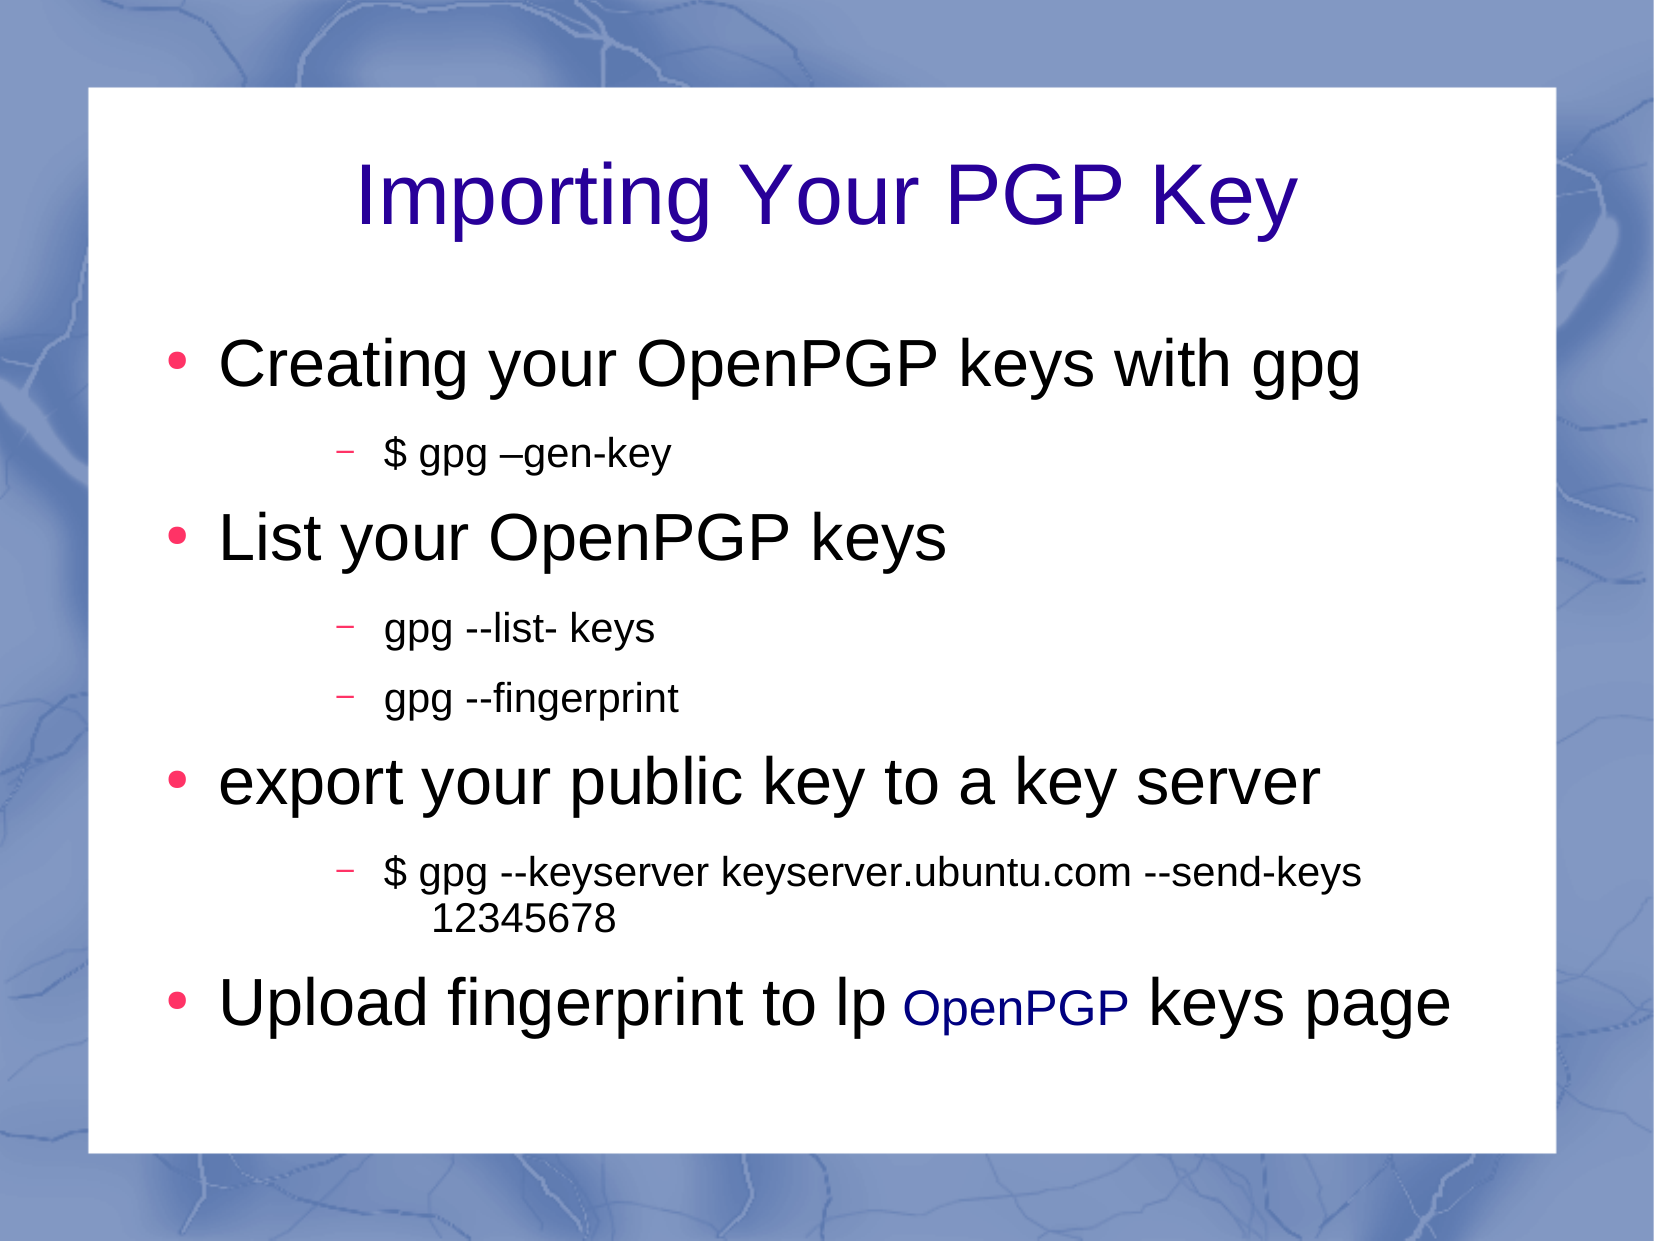

# Importing Your PGP Key
Creating your OpenPGP keys with gpg
$ gpg –gen-key
List your OpenPGP keys
gpg --list- keys
gpg --fingerprint
export your public key to a key server
$ gpg --keyserver keyserver.ubuntu.com --send-keys 12345678
Upload fingerprint to lp OpenPGP keys page